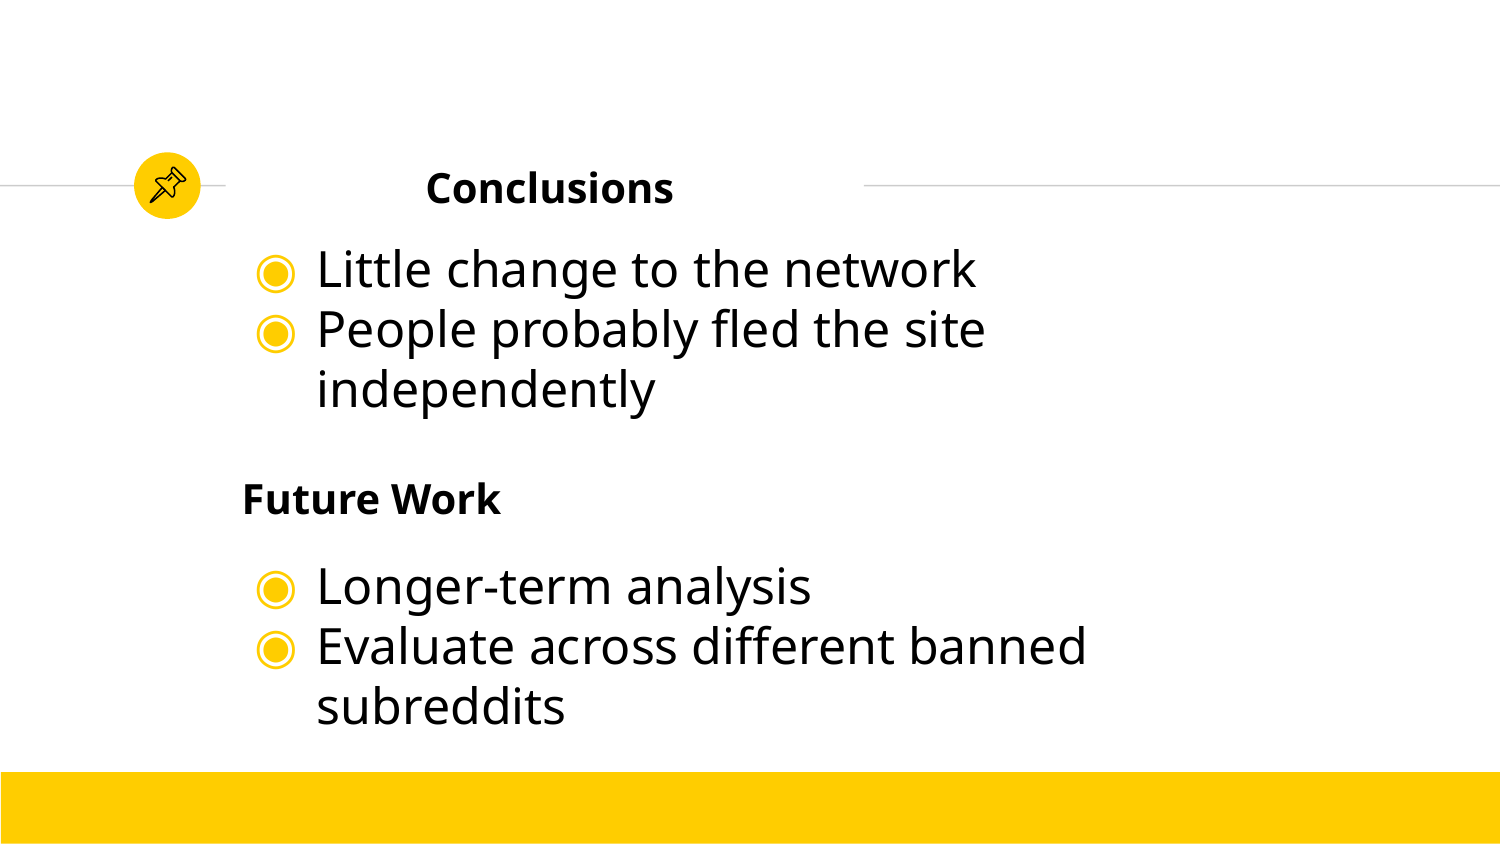

# Conclusions
Little change to the network
People probably fled the site independently
Future Work
Longer-term analysis
Evaluate across different banned subreddits